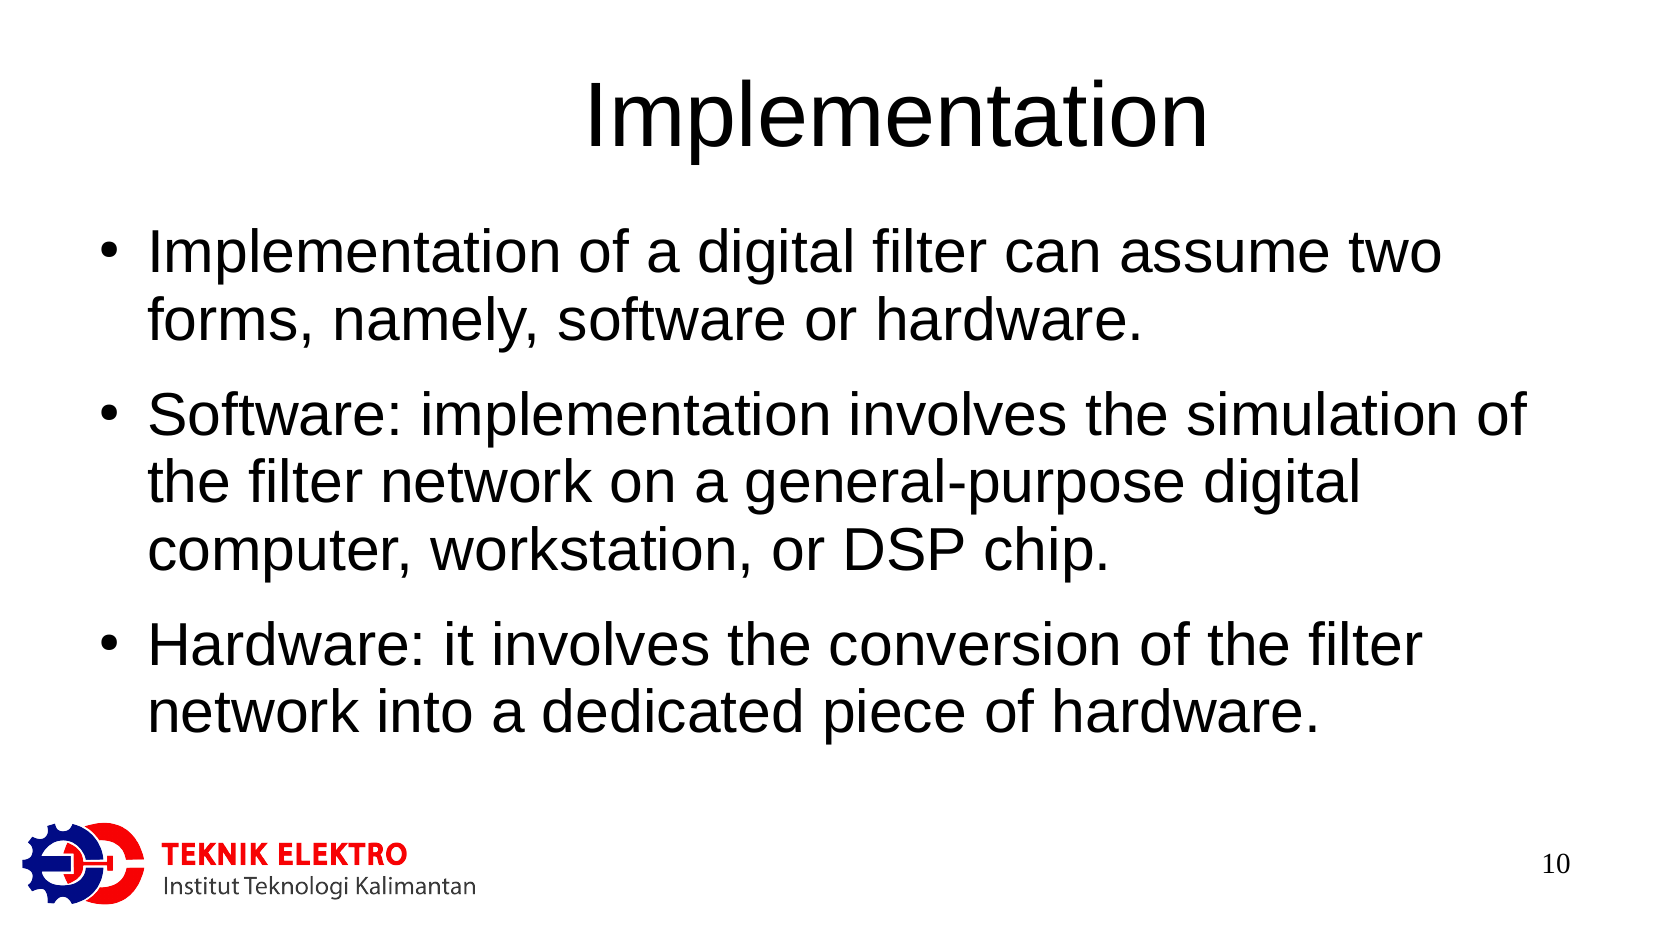

# Implementation
Implementation of a digital ﬁlter can assume two forms, namely, software or hardware.
Software: implementation involves the simulation of the ﬁlter network on a general-purpose digital computer, workstation, or DSP chip.
Hardware: it involves the conversion of the ﬁlter network into a dedicated piece of hardware.
10